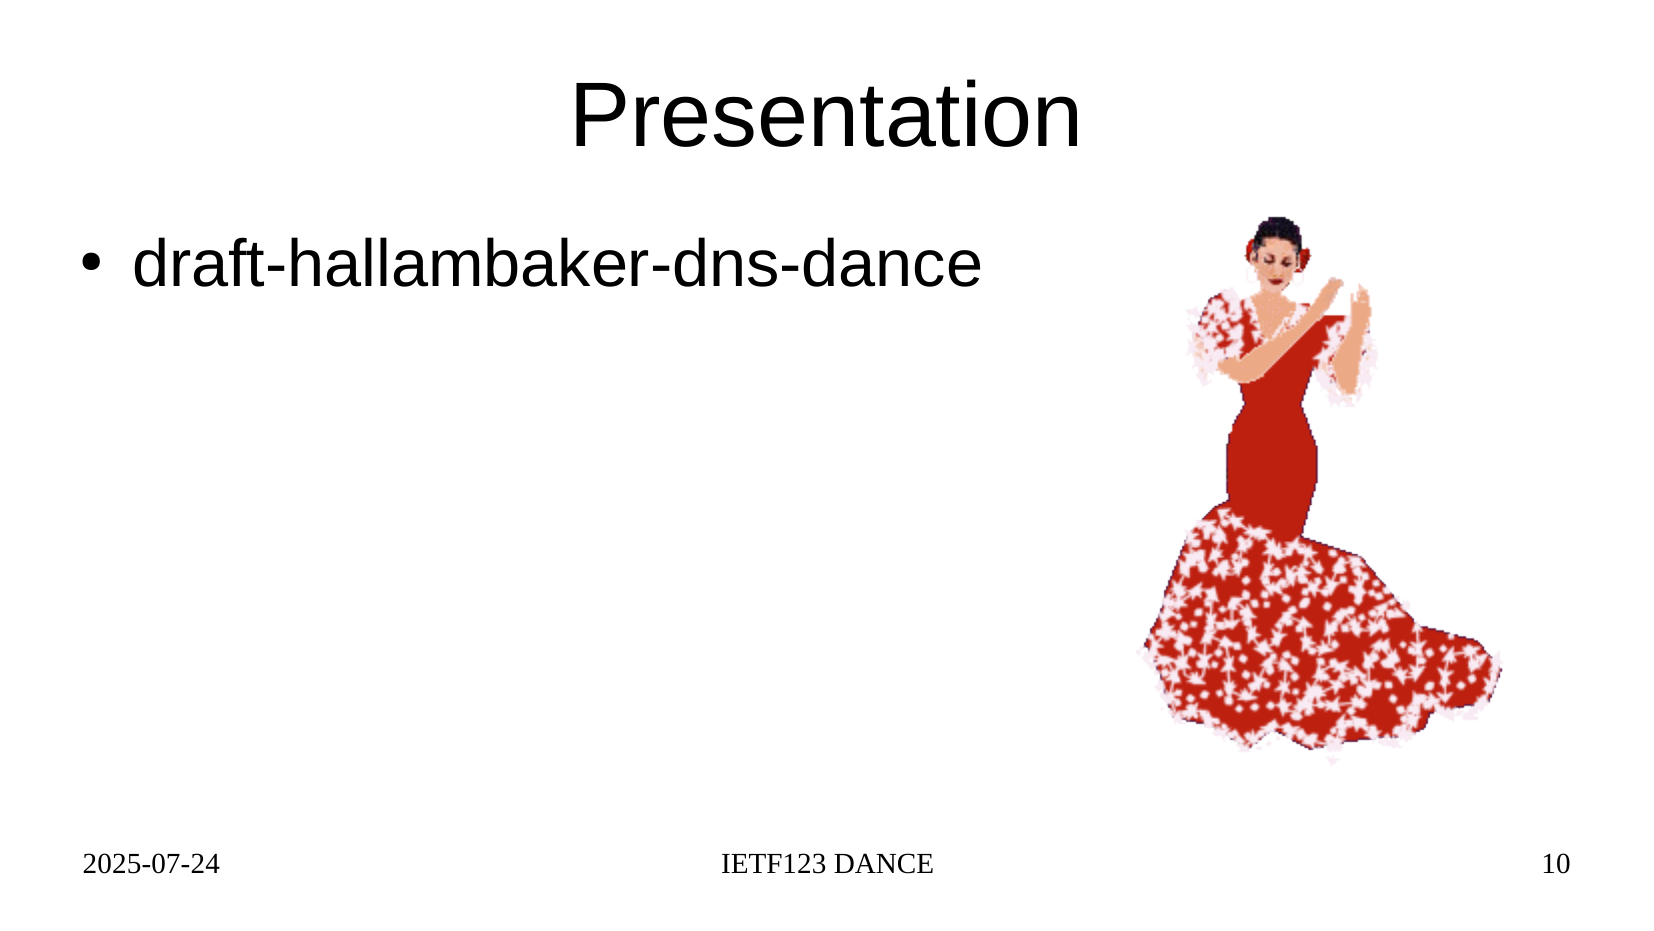

# Presentation
draft-hallambaker-dns-dance
2025-07-24
IETF123 DANCE
10